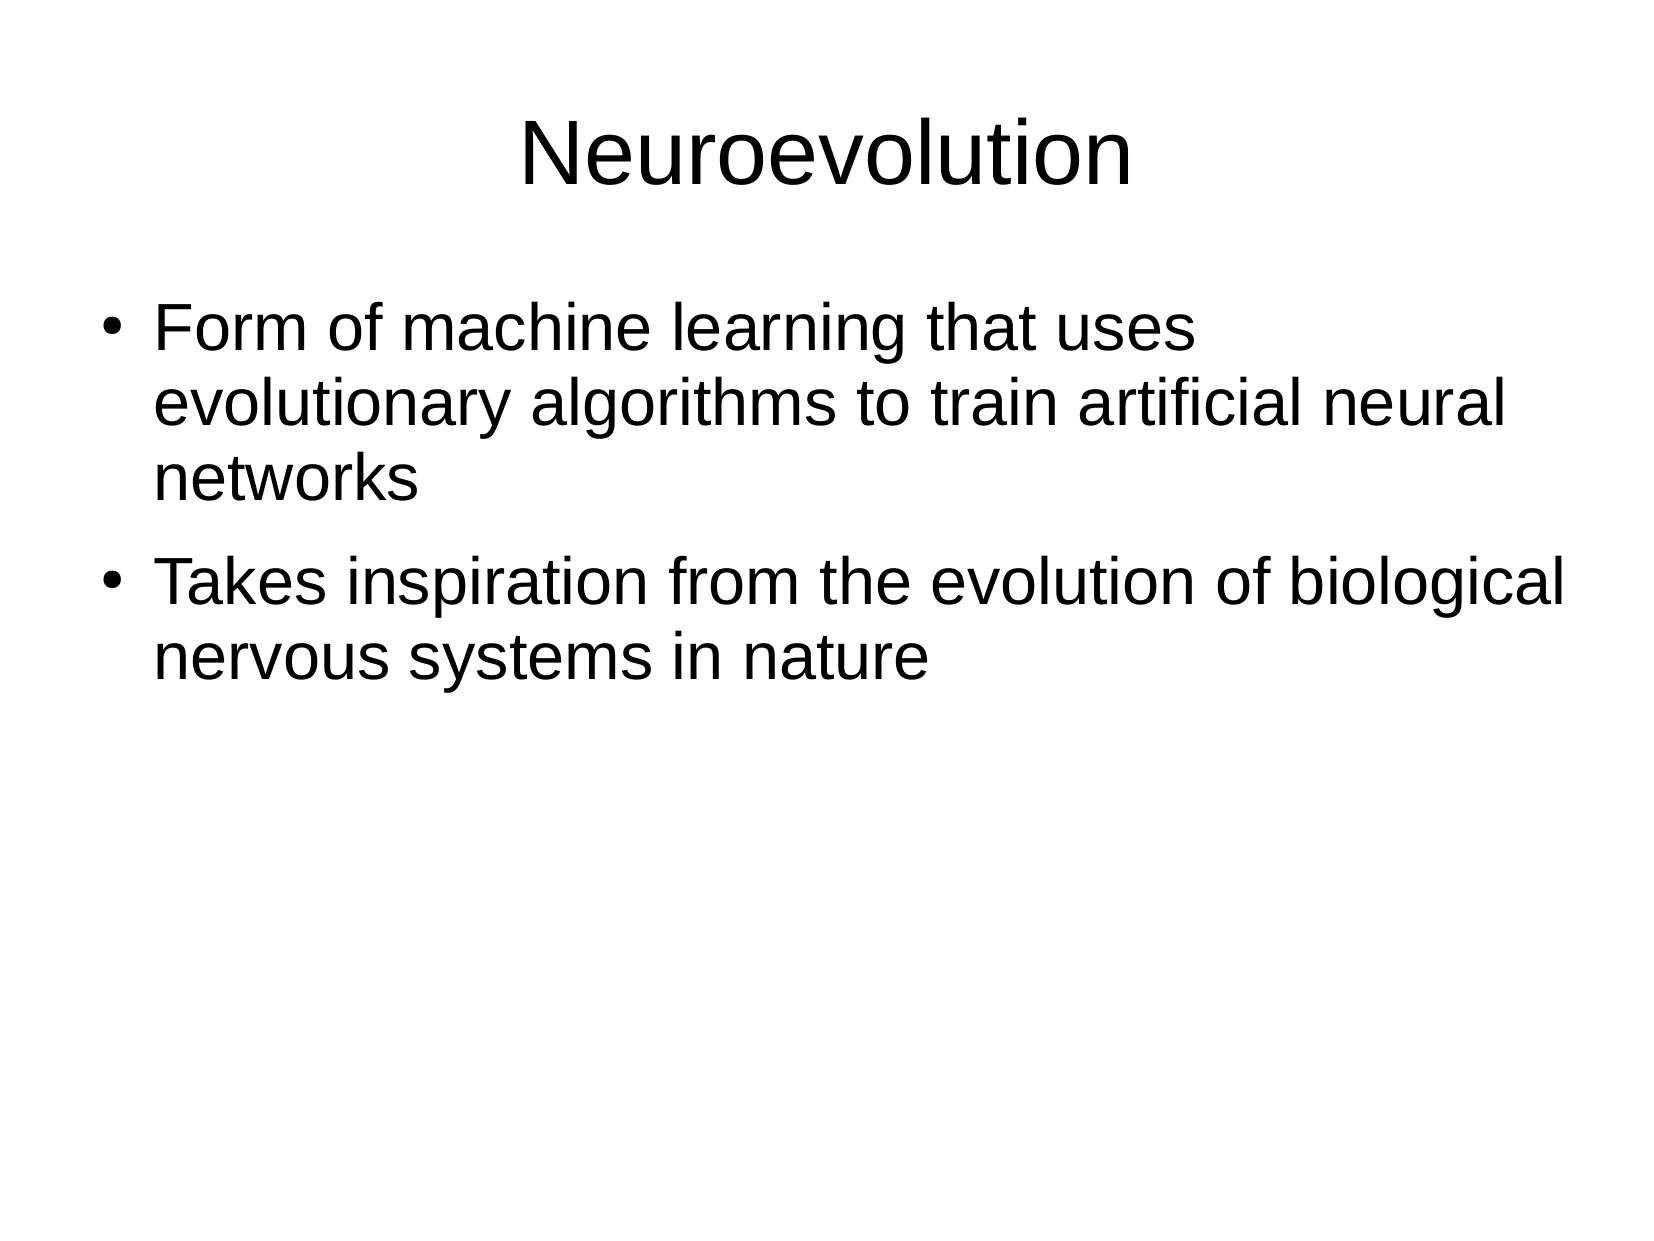

# Neuroevolution
Form of machine learning that uses evolutionary algorithms to train artificial neural networks
Takes inspiration from the evolution of biological nervous systems in nature